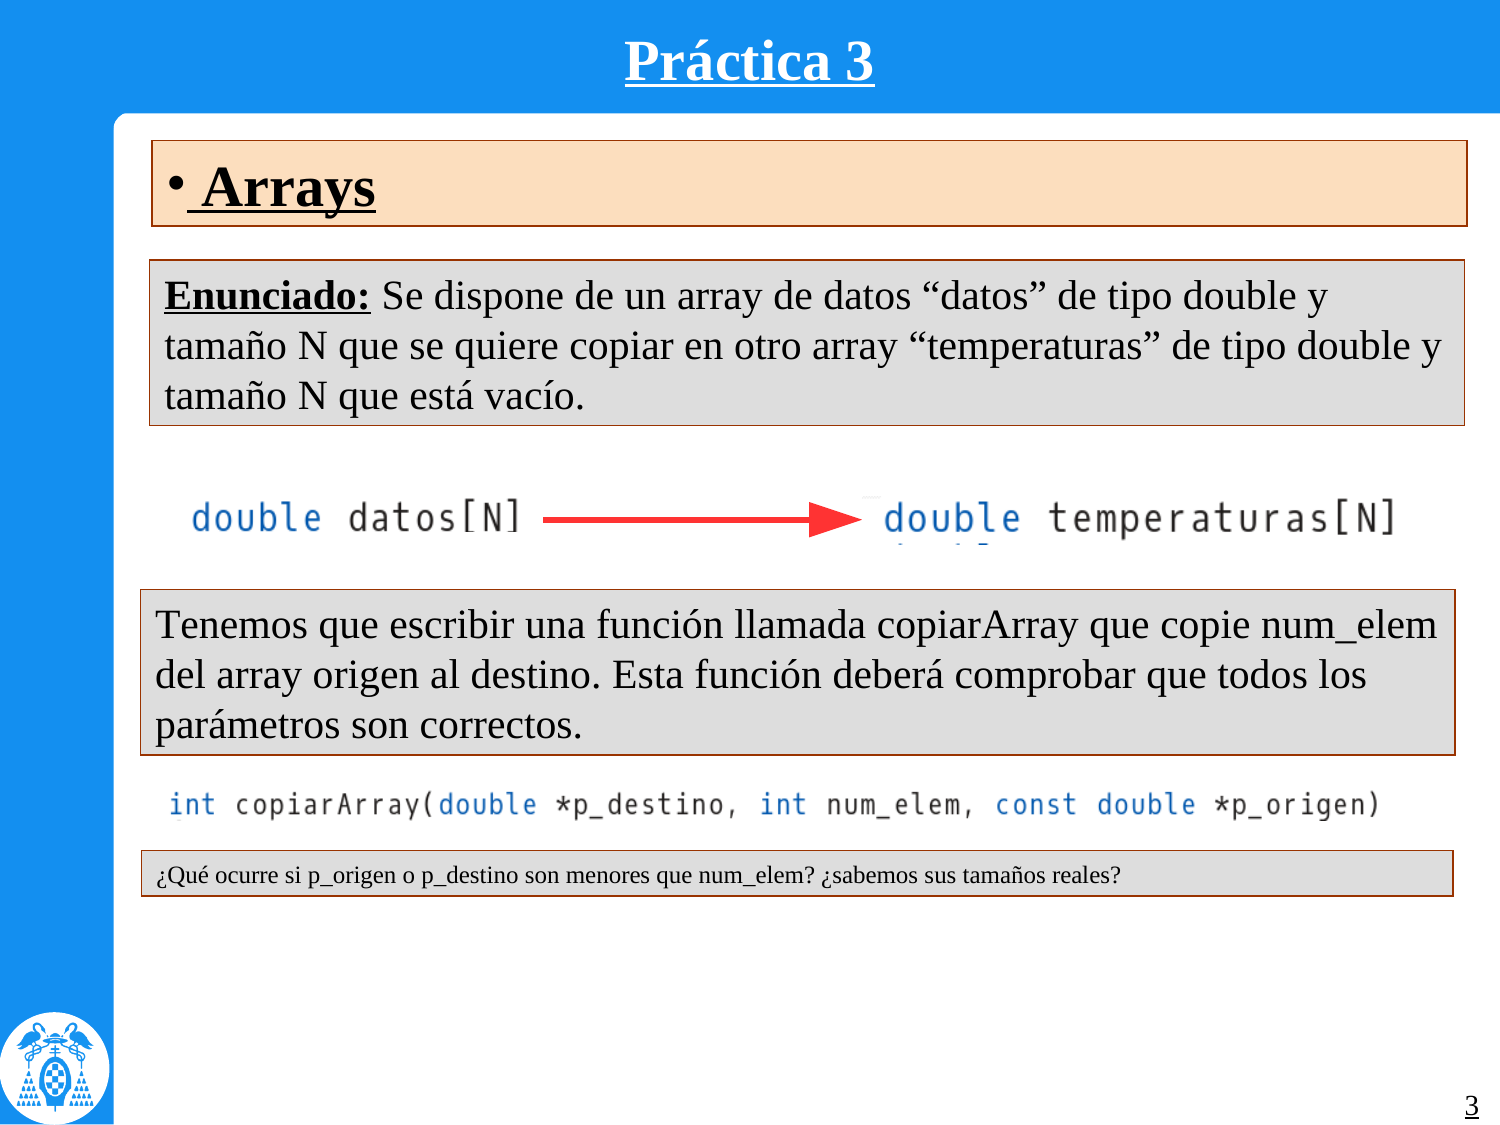

Práctica 3
 Arrays
Enunciado: Se dispone de un array de datos “datos” de tipo double y tamaño N que se quiere copiar en otro array “temperaturas” de tipo double y tamaño N que está vacío.
Tenemos que escribir una función llamada copiarArray que copie num_elem del array origen al destino. Esta función deberá comprobar que todos los parámetros son correctos.
¿Qué ocurre si p_origen o p_destino son menores que num_elem? ¿sabemos sus tamaños reales?